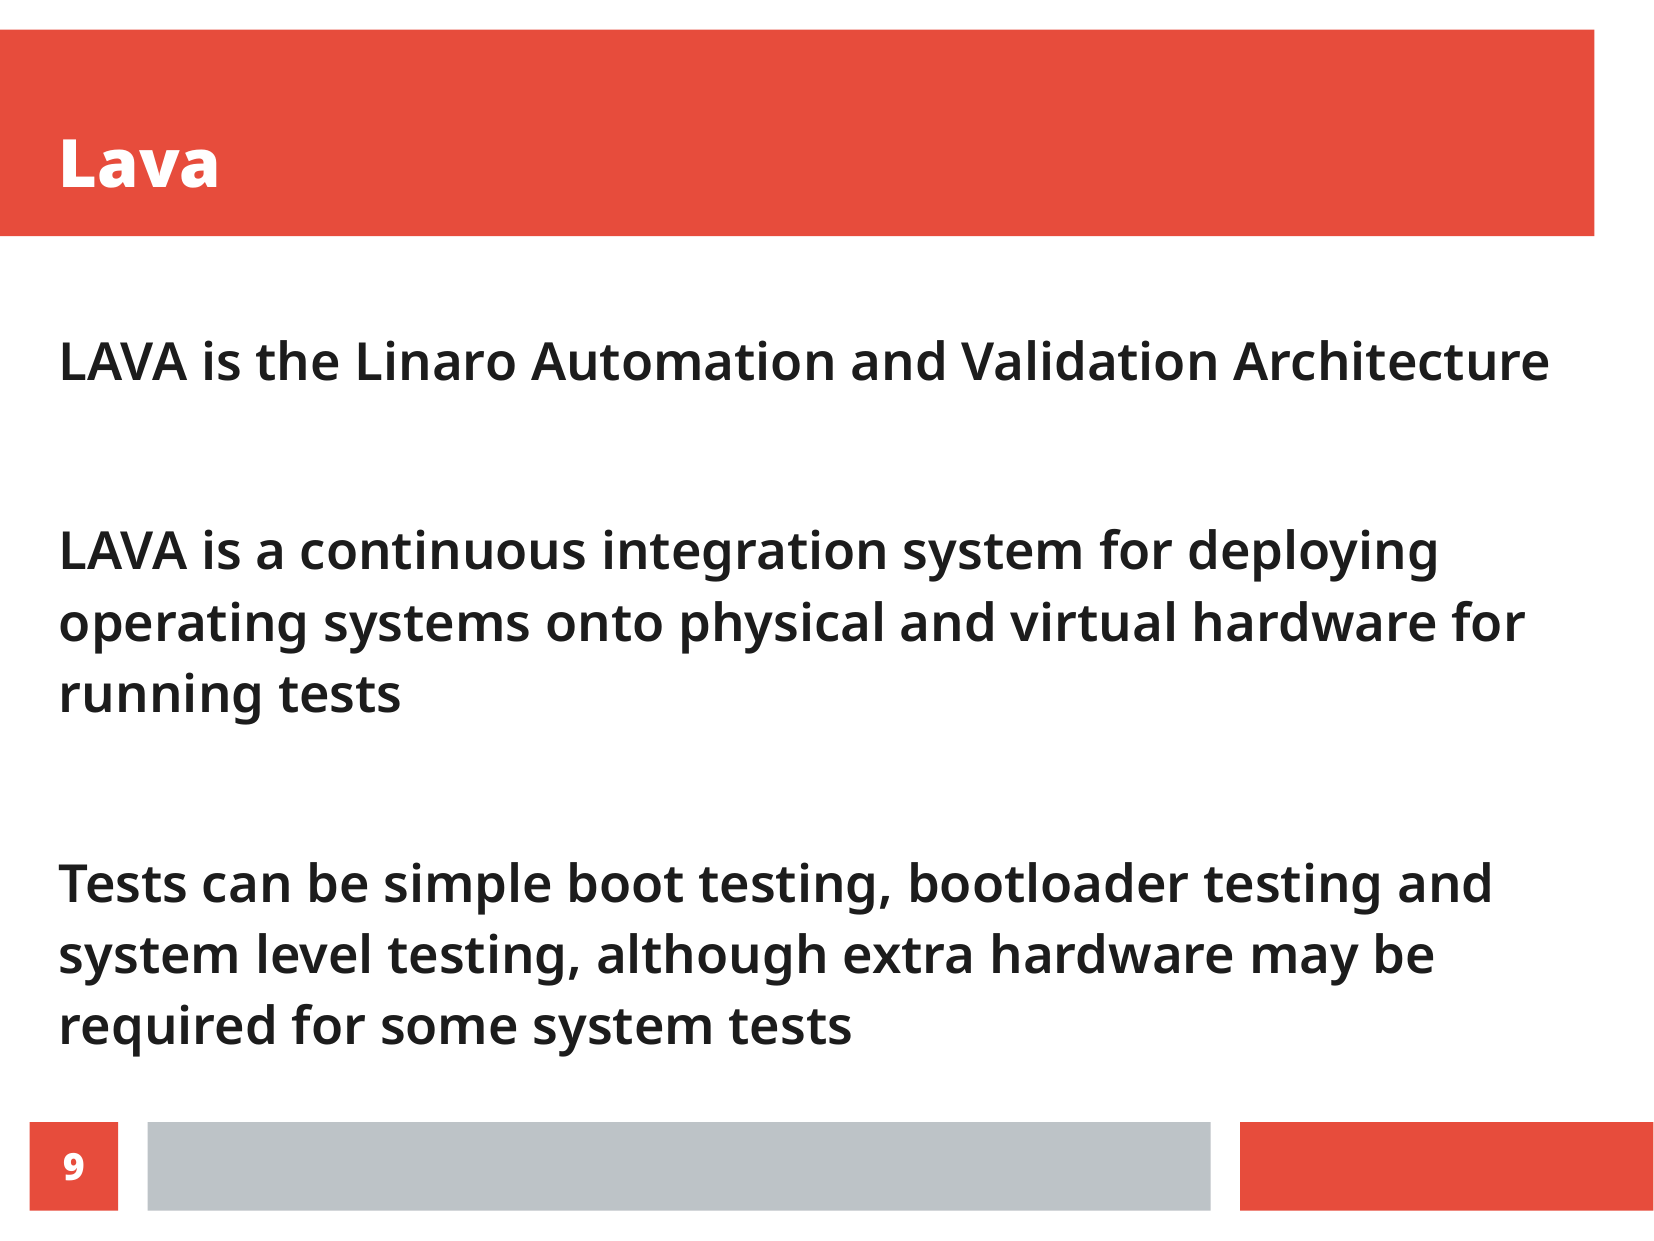

# Lava
LAVA is the Linaro Automation and Validation Architecture
LAVA is a continuous integration system for deploying operating systems onto physical and virtual hardware for running tests
Tests can be simple boot testing, bootloader testing and system level testing, although extra hardware may be required for some system tests
9